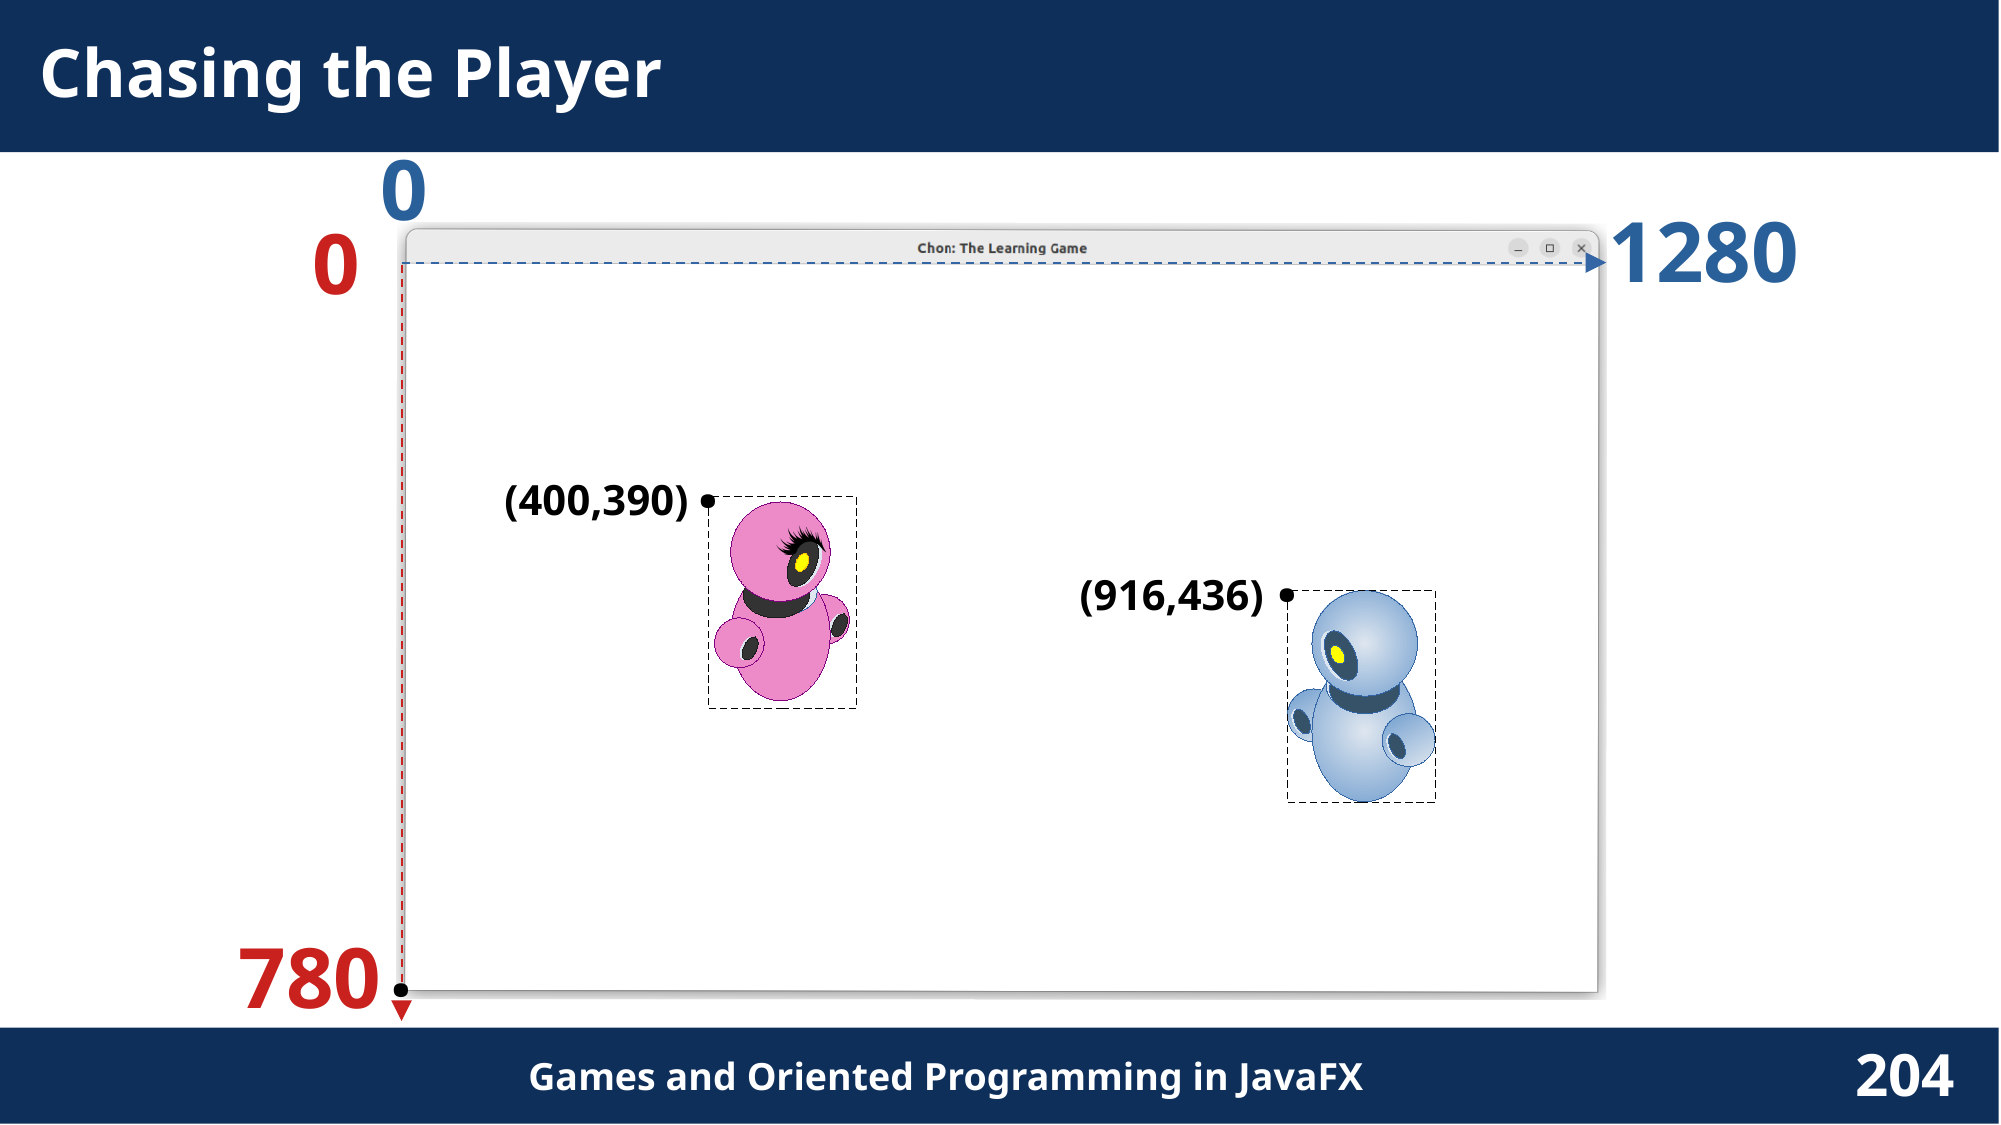

Chasing the Player
0
1280
0
.
(400,390)
.
 (916,436)
.
780